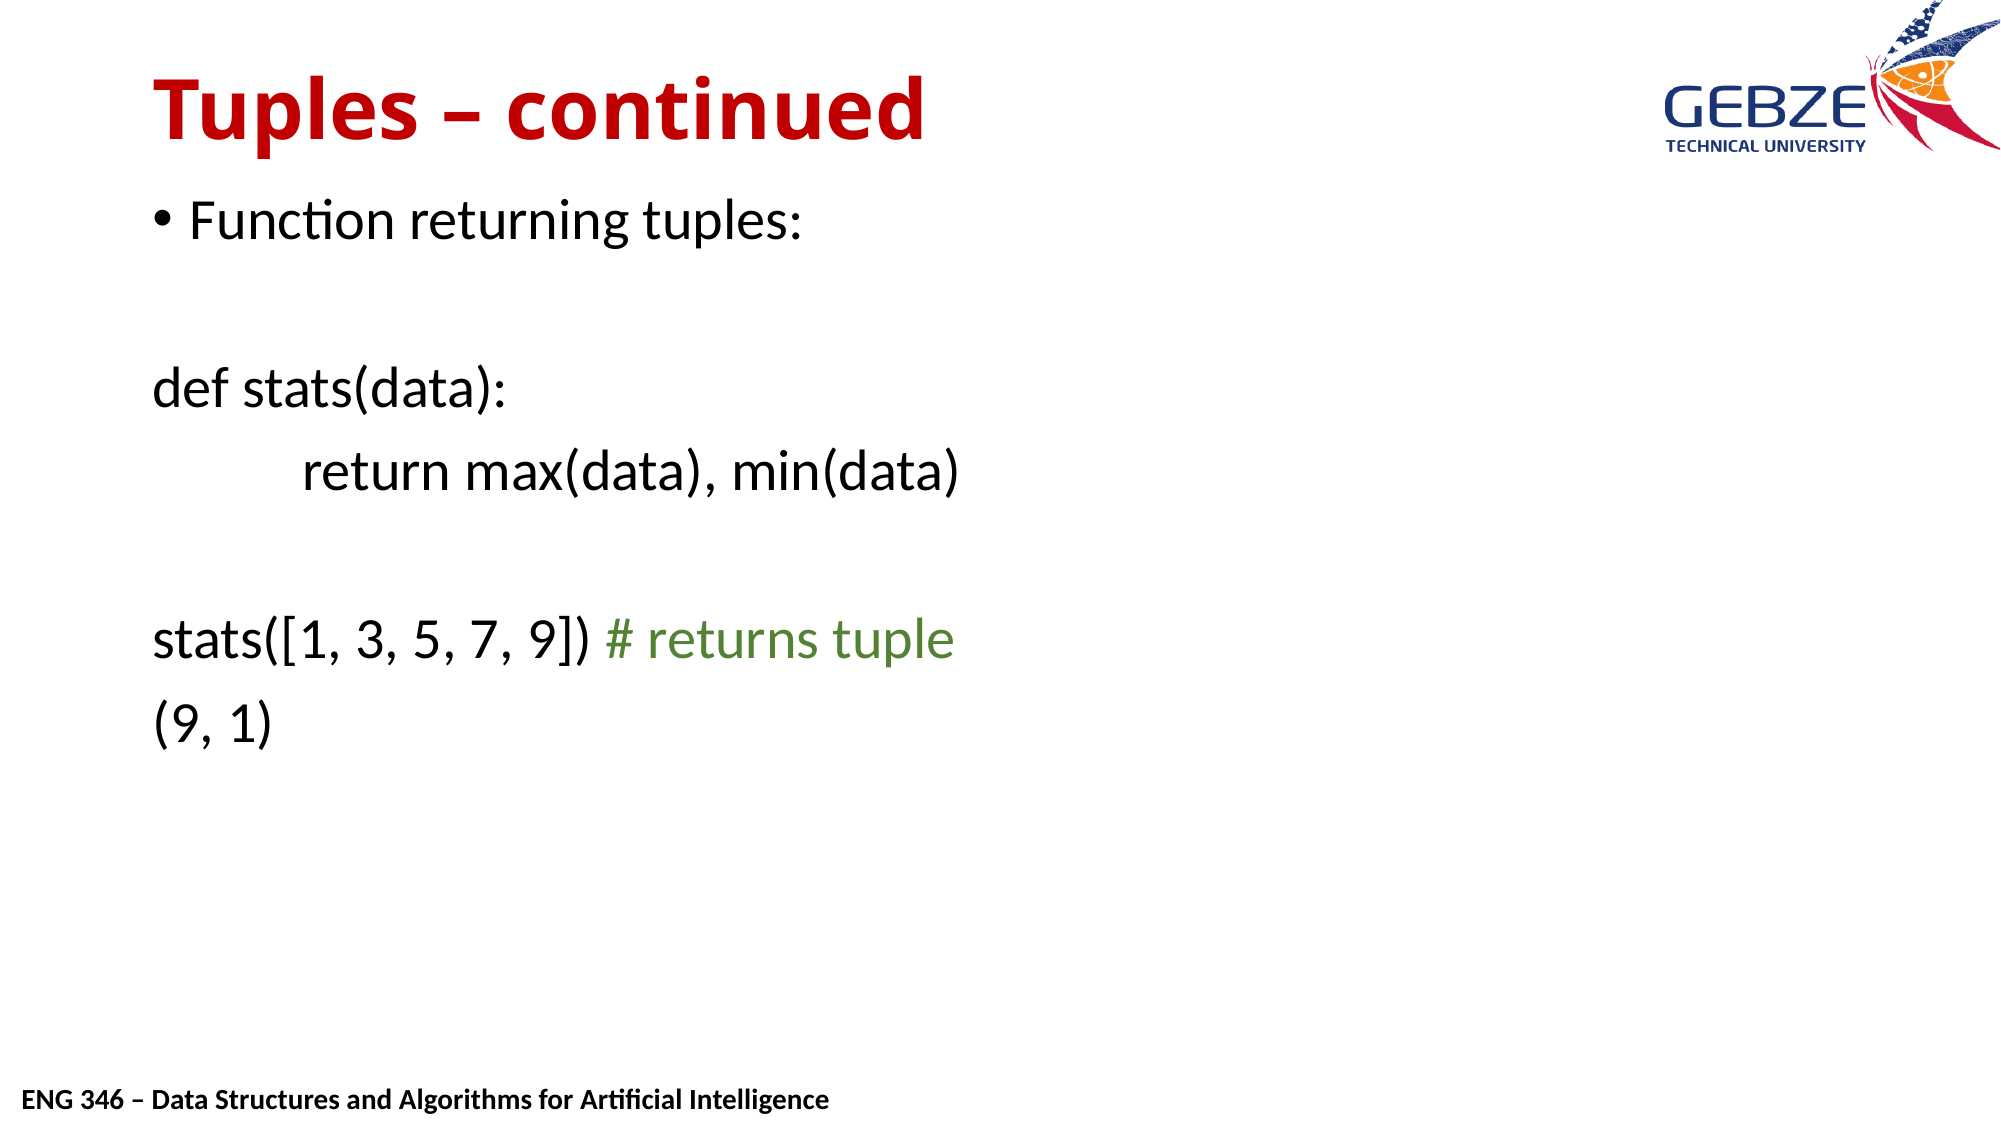

# Tuples – continued
Function returning tuples:
def stats(data):
	return max(data), min(data)
stats([1, 3, 5, 7, 9]) # returns tuple
(9, 1)